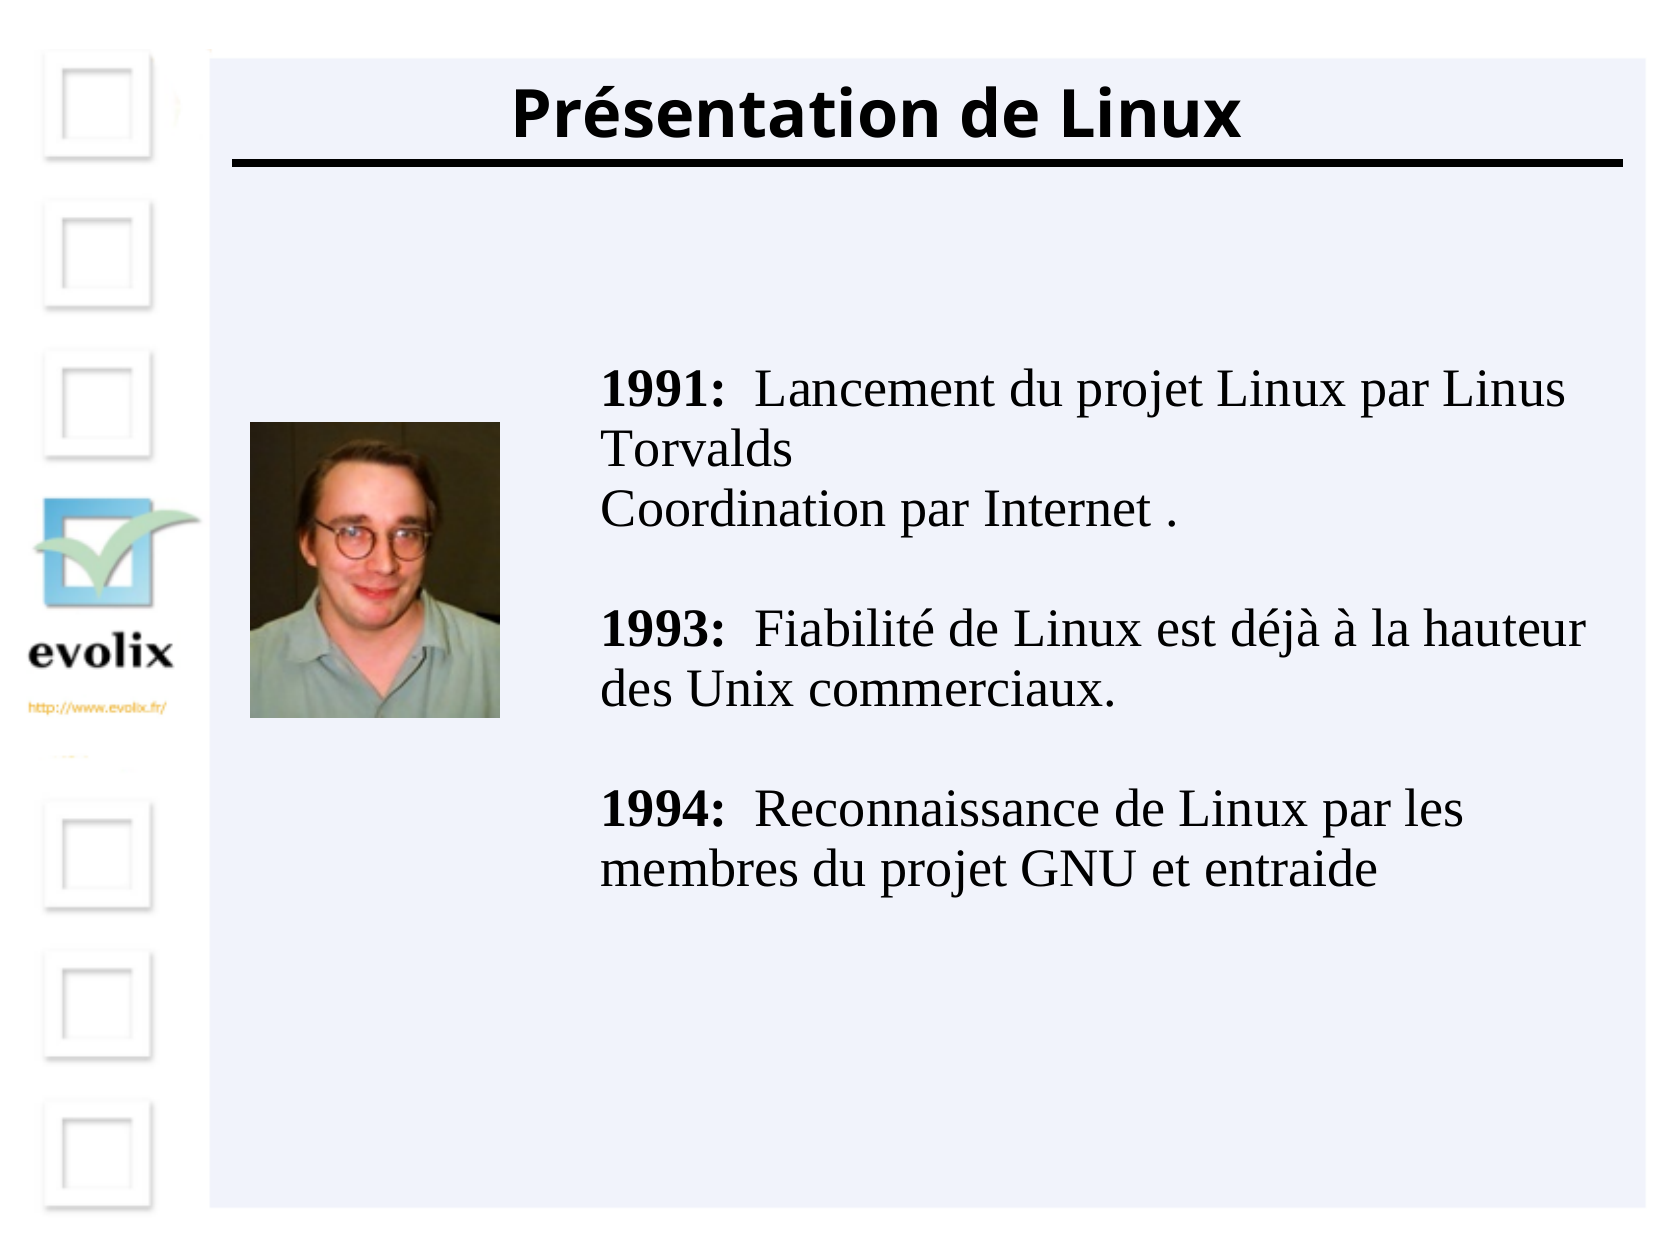

# Présentation de Linux
1991: Lancement du projet Linux par Linus Torvalds
Coordination par Internet .
1993: Fiabilité de Linux est déjà à la hauteur des Unix commerciaux.
1994: Reconnaissance de Linux par les membres du projet GNU et entraide